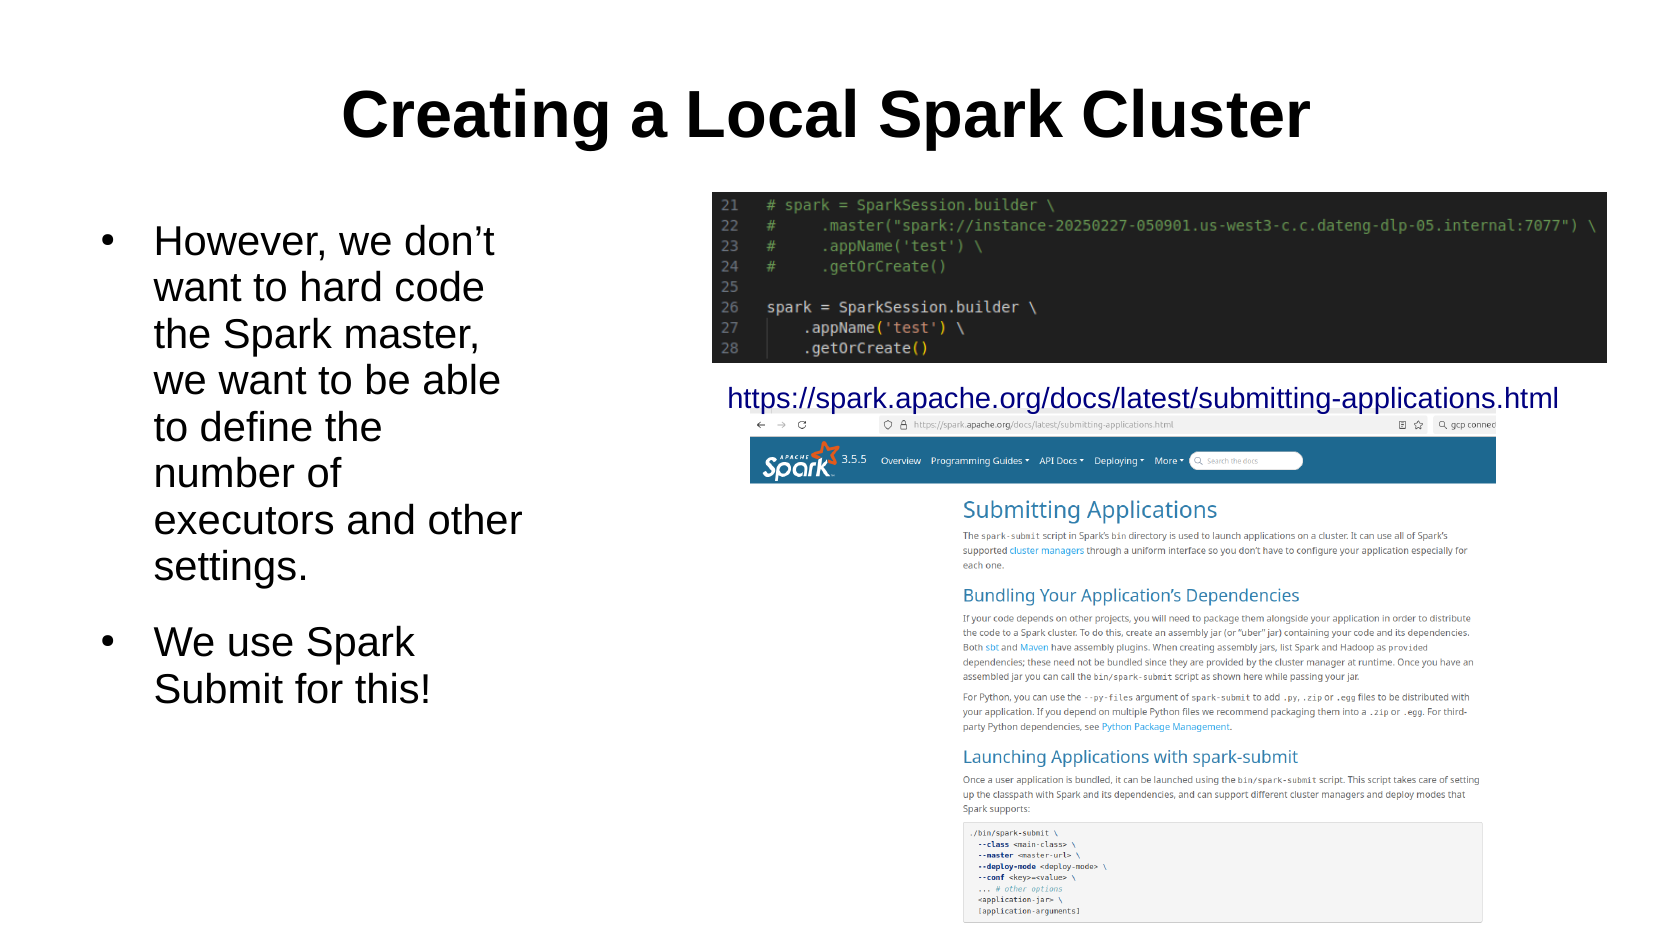

# Creating a Local Spark Cluster
However, we don’t want to hard code the Spark master, we want to be able to define the number of executors and other settings.
We use Spark Submit for this!
https://spark.apache.org/docs/latest/submitting-applications.html